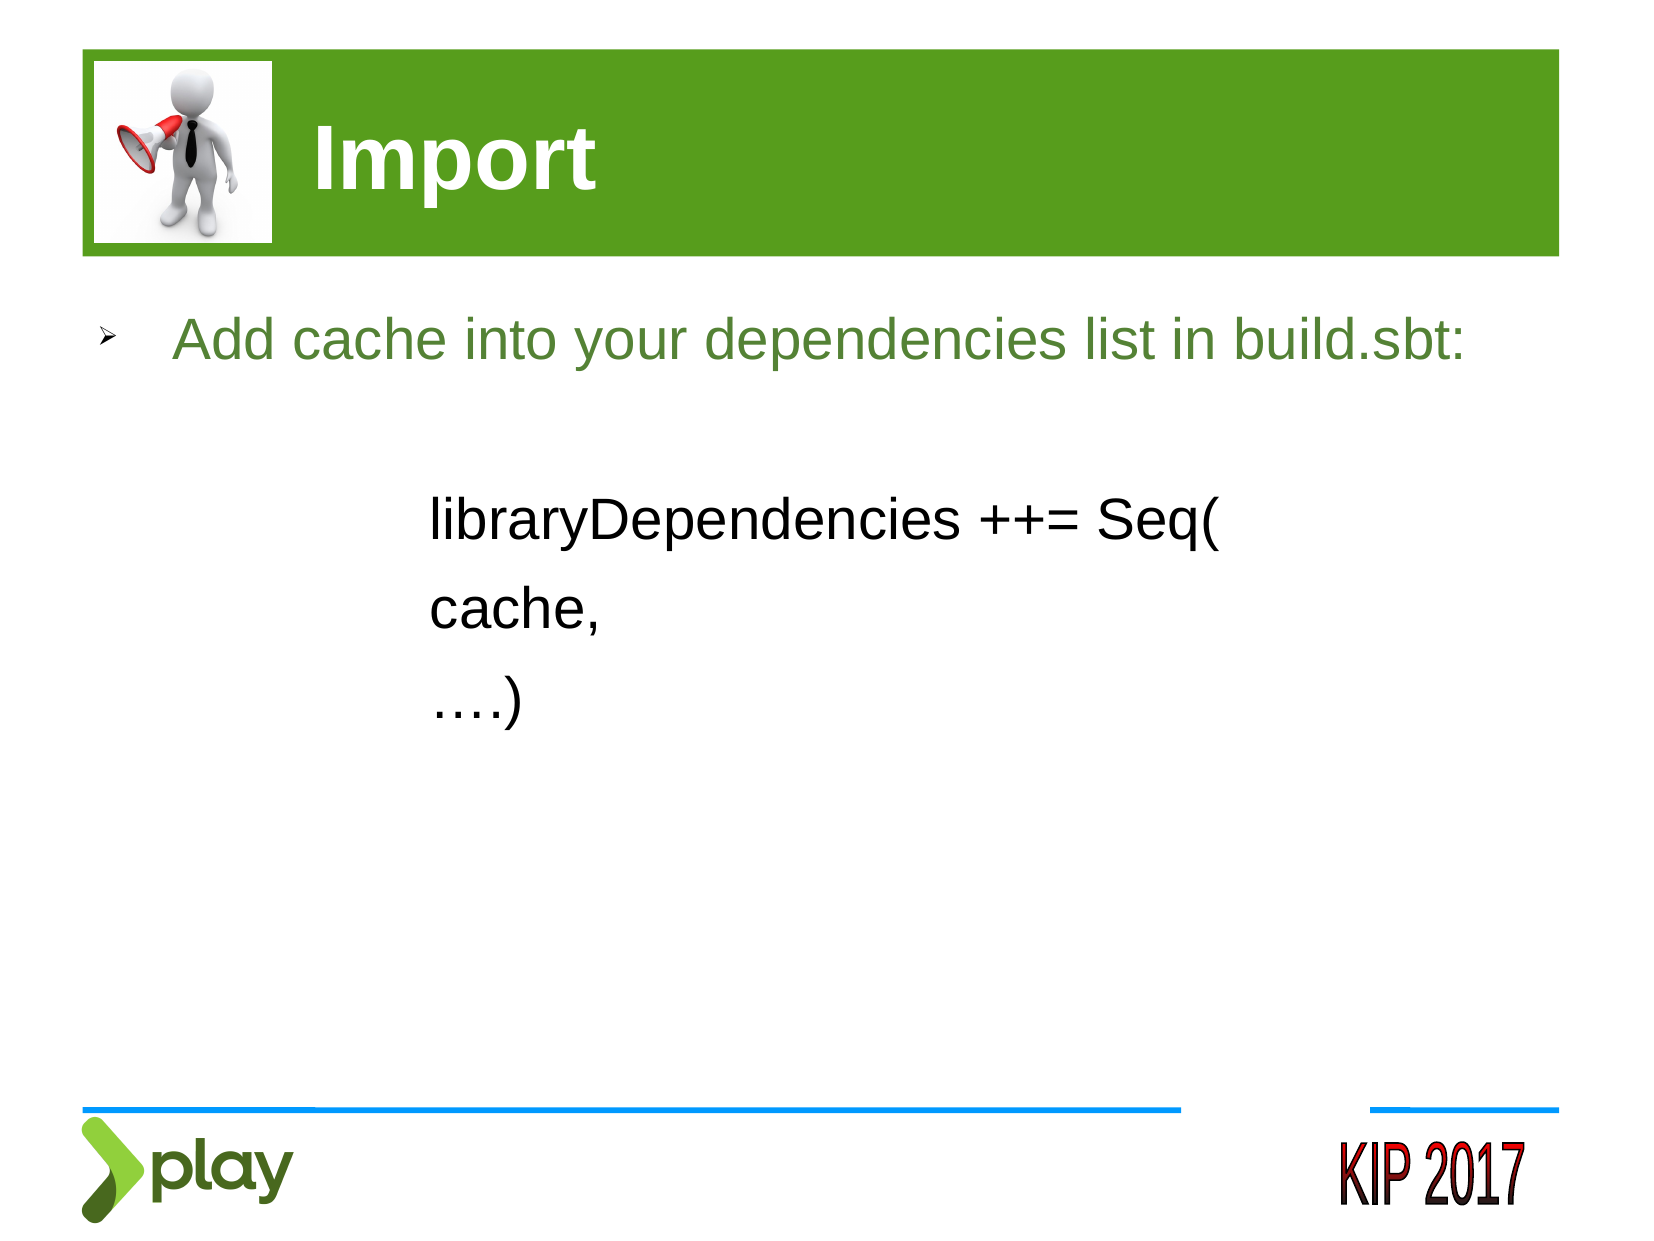

# Import
Add cache into your dependencies list in build.sbt:
 libraryDependencies ++= Seq(
 cache,
 ….)